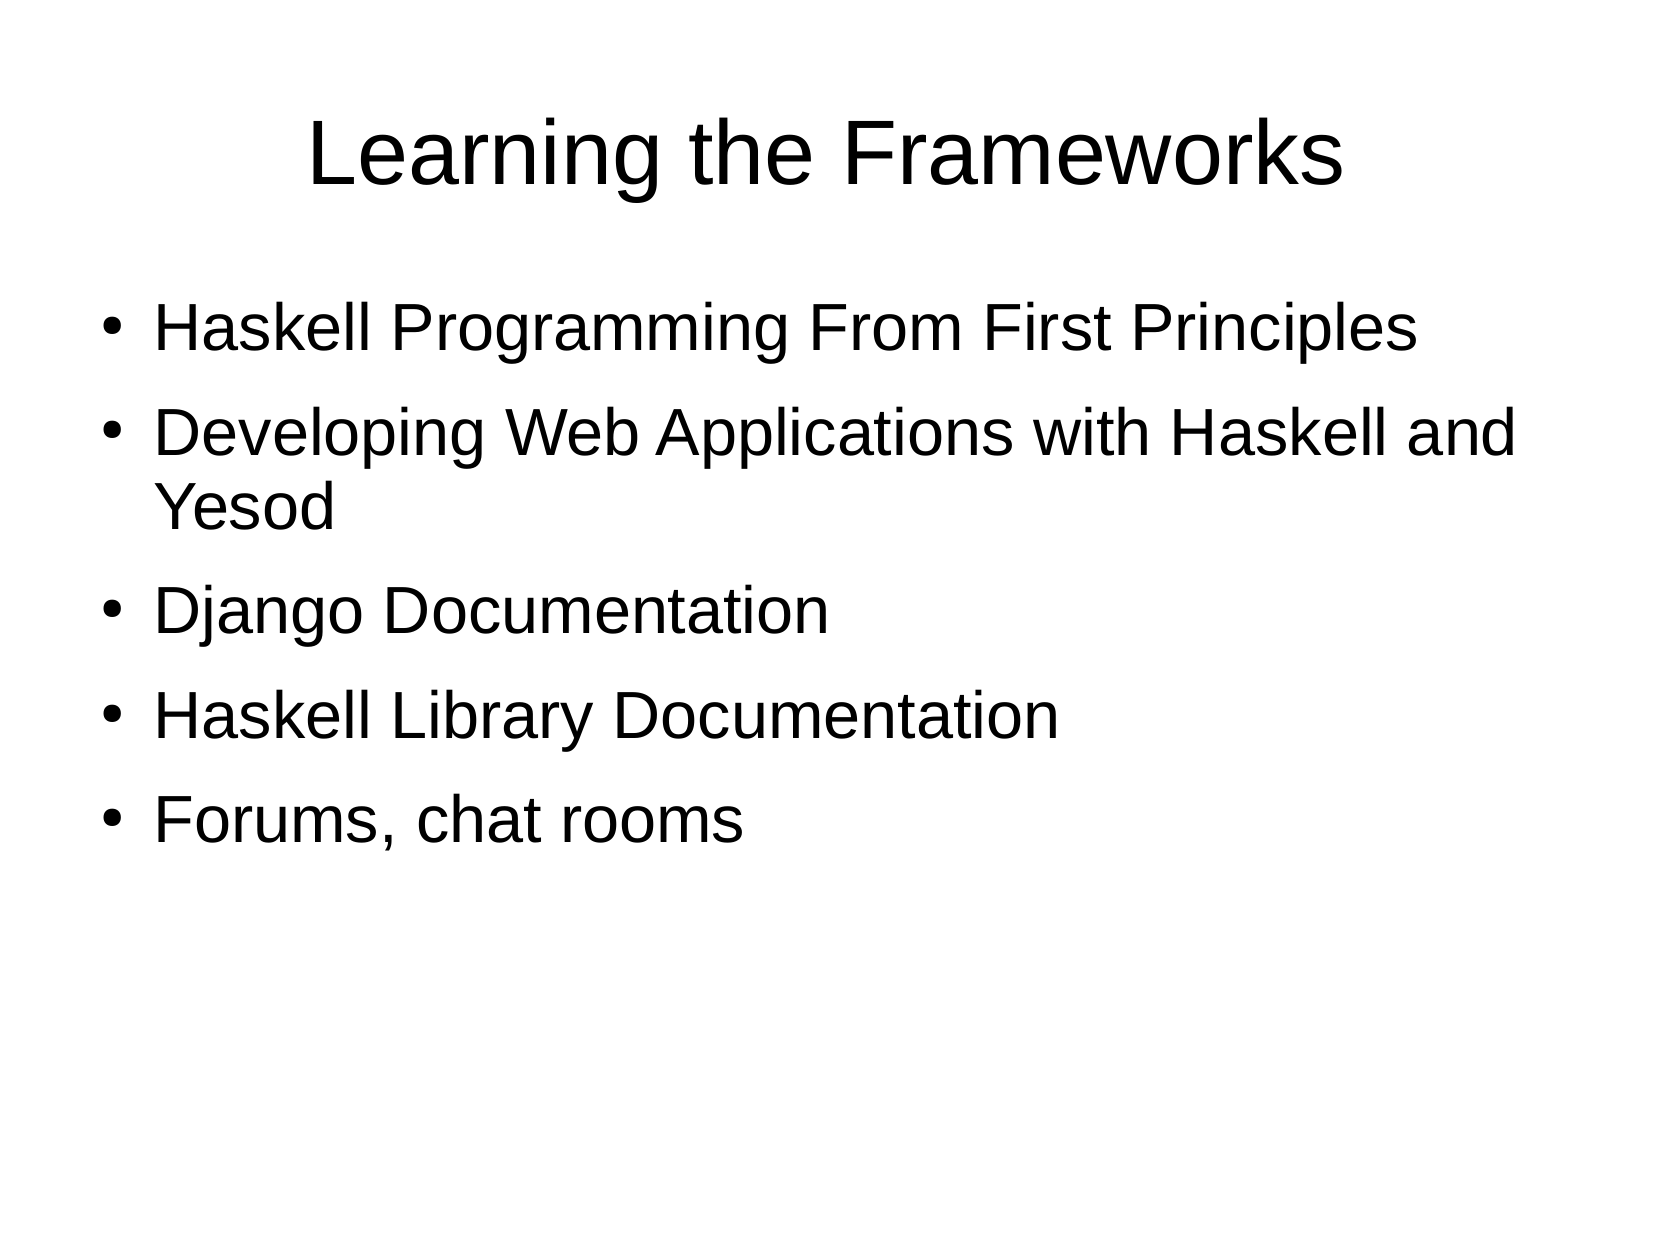

# Learning the Frameworks
Haskell Programming From First Principles
Developing Web Applications with Haskell and Yesod
Django Documentation
Haskell Library Documentation
Forums, chat rooms